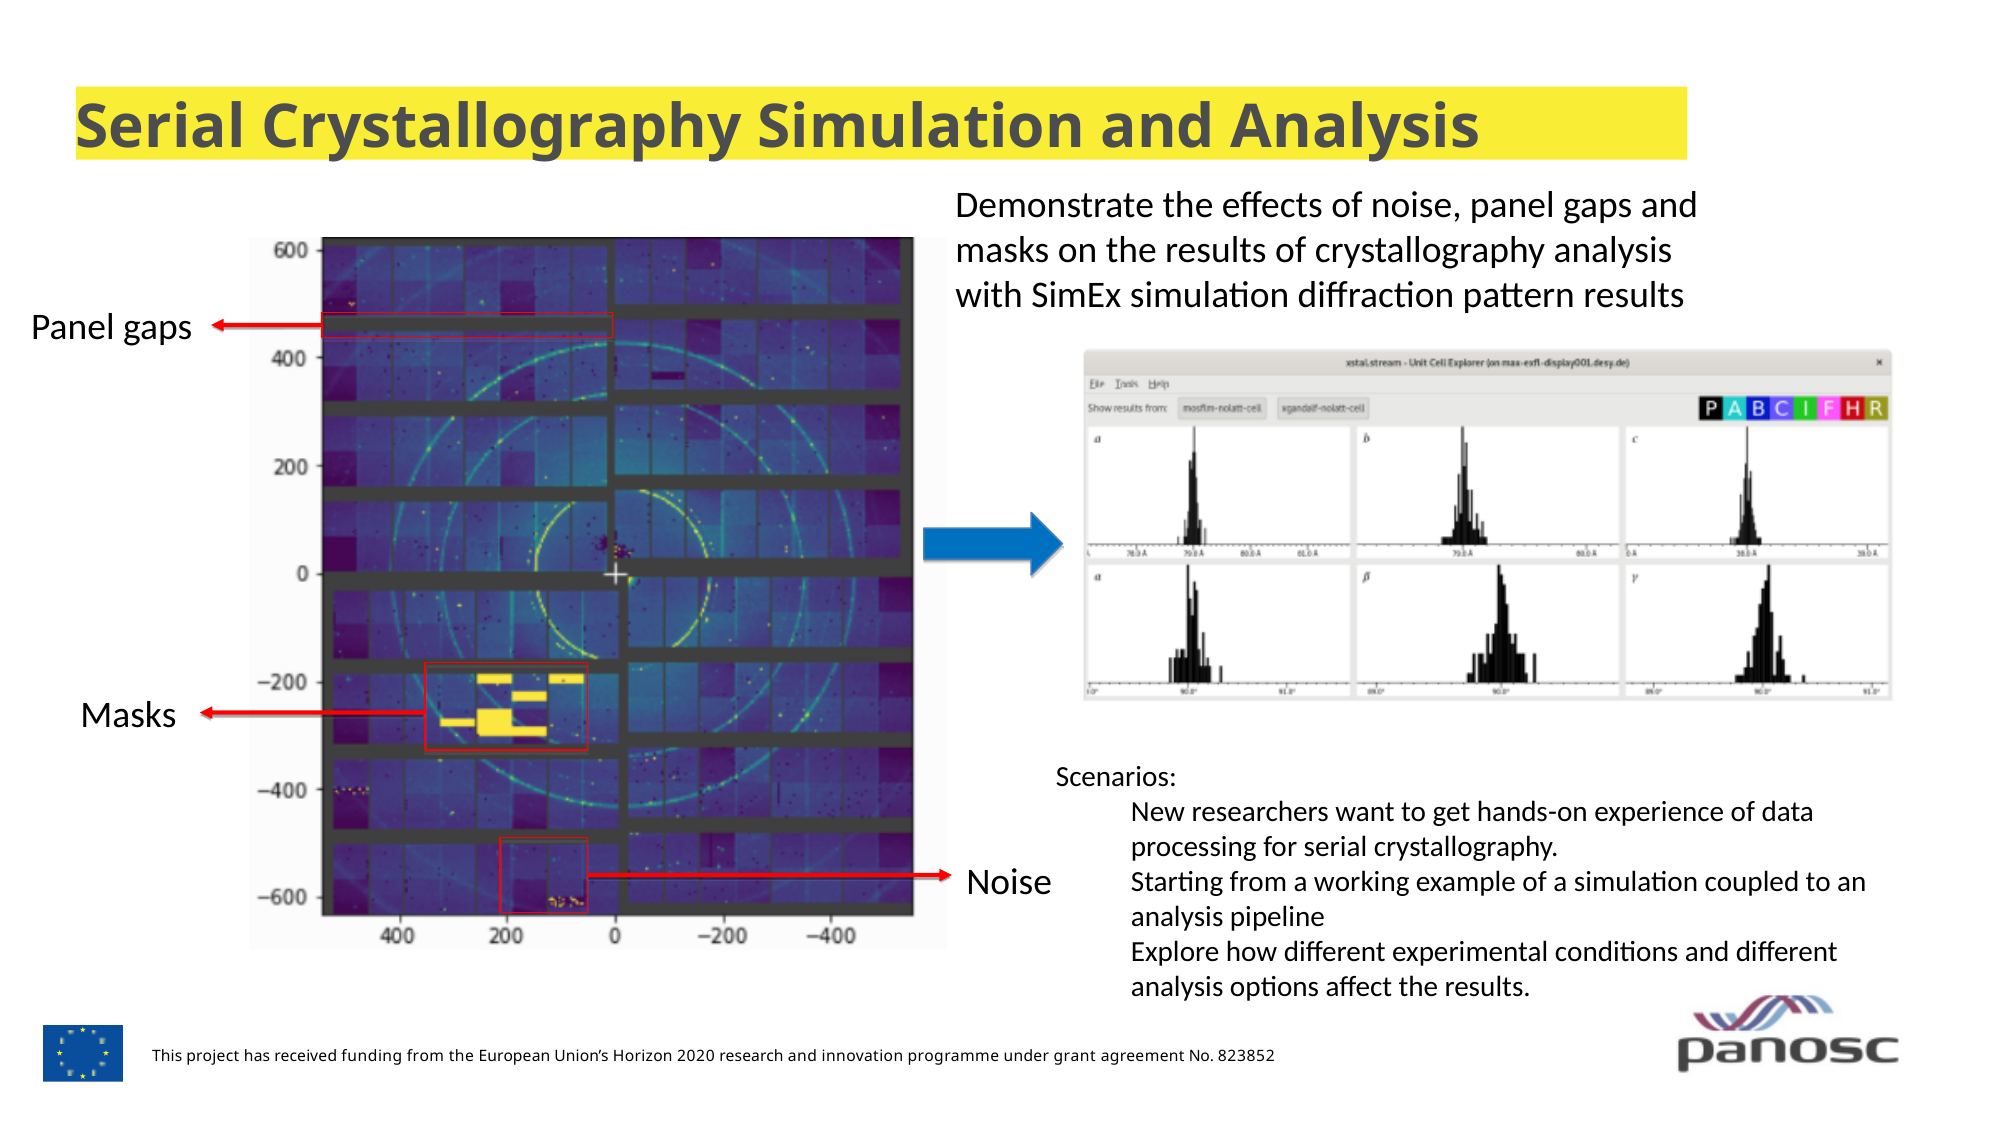

Serial Crystallography Simulation and Analysis
Demonstrate the effects of noise, panel gaps and masks on the results of crystallography analysis with SimEx simulation diffraction pattern results
Panel gaps
Masks
Scenarios:
New researchers want to get hands-on experience of data processing for serial crystallography.
Starting from a working example of a simulation coupled to an analysis pipeline
Explore how different experimental conditions and different analysis options affect the results.
Noise